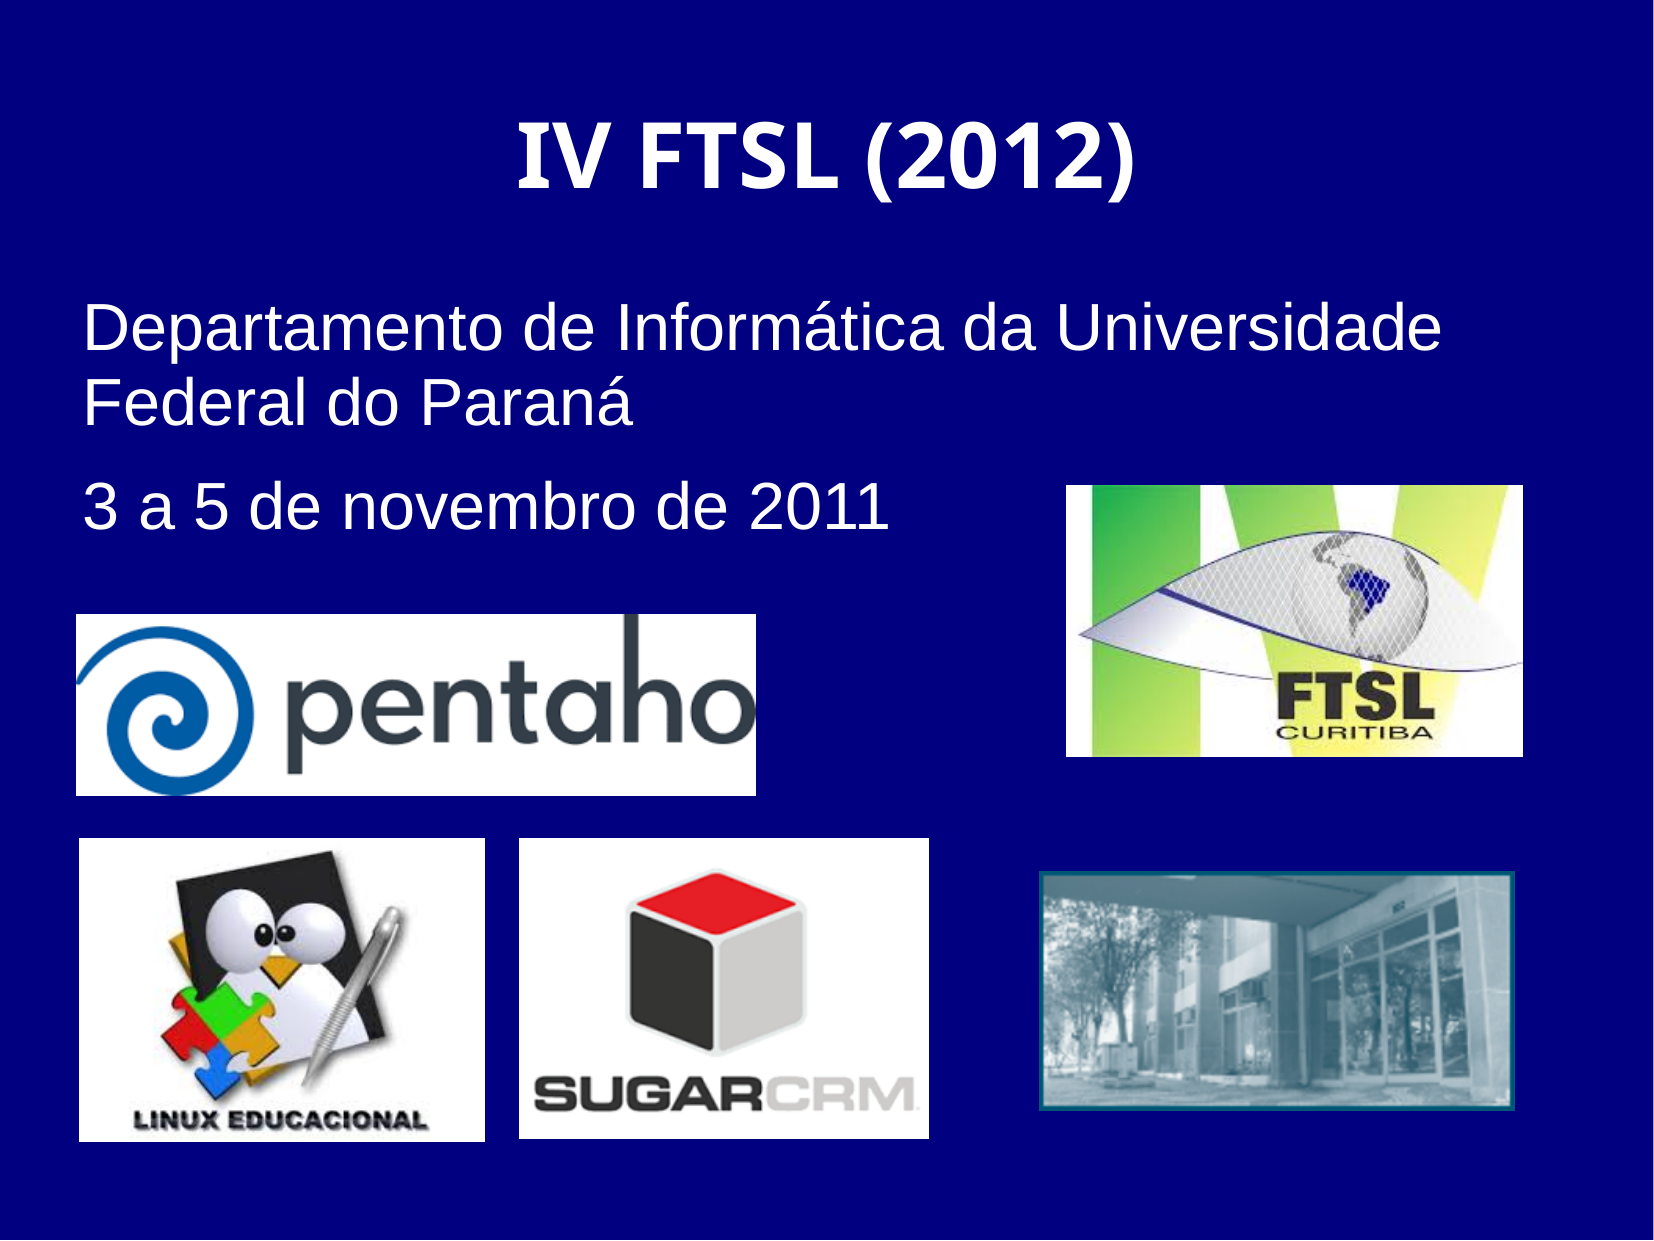

# IV FTSL (2012)
Departamento de Informática da Universidade Federal do Paraná
3 a 5 de novembro de 2011